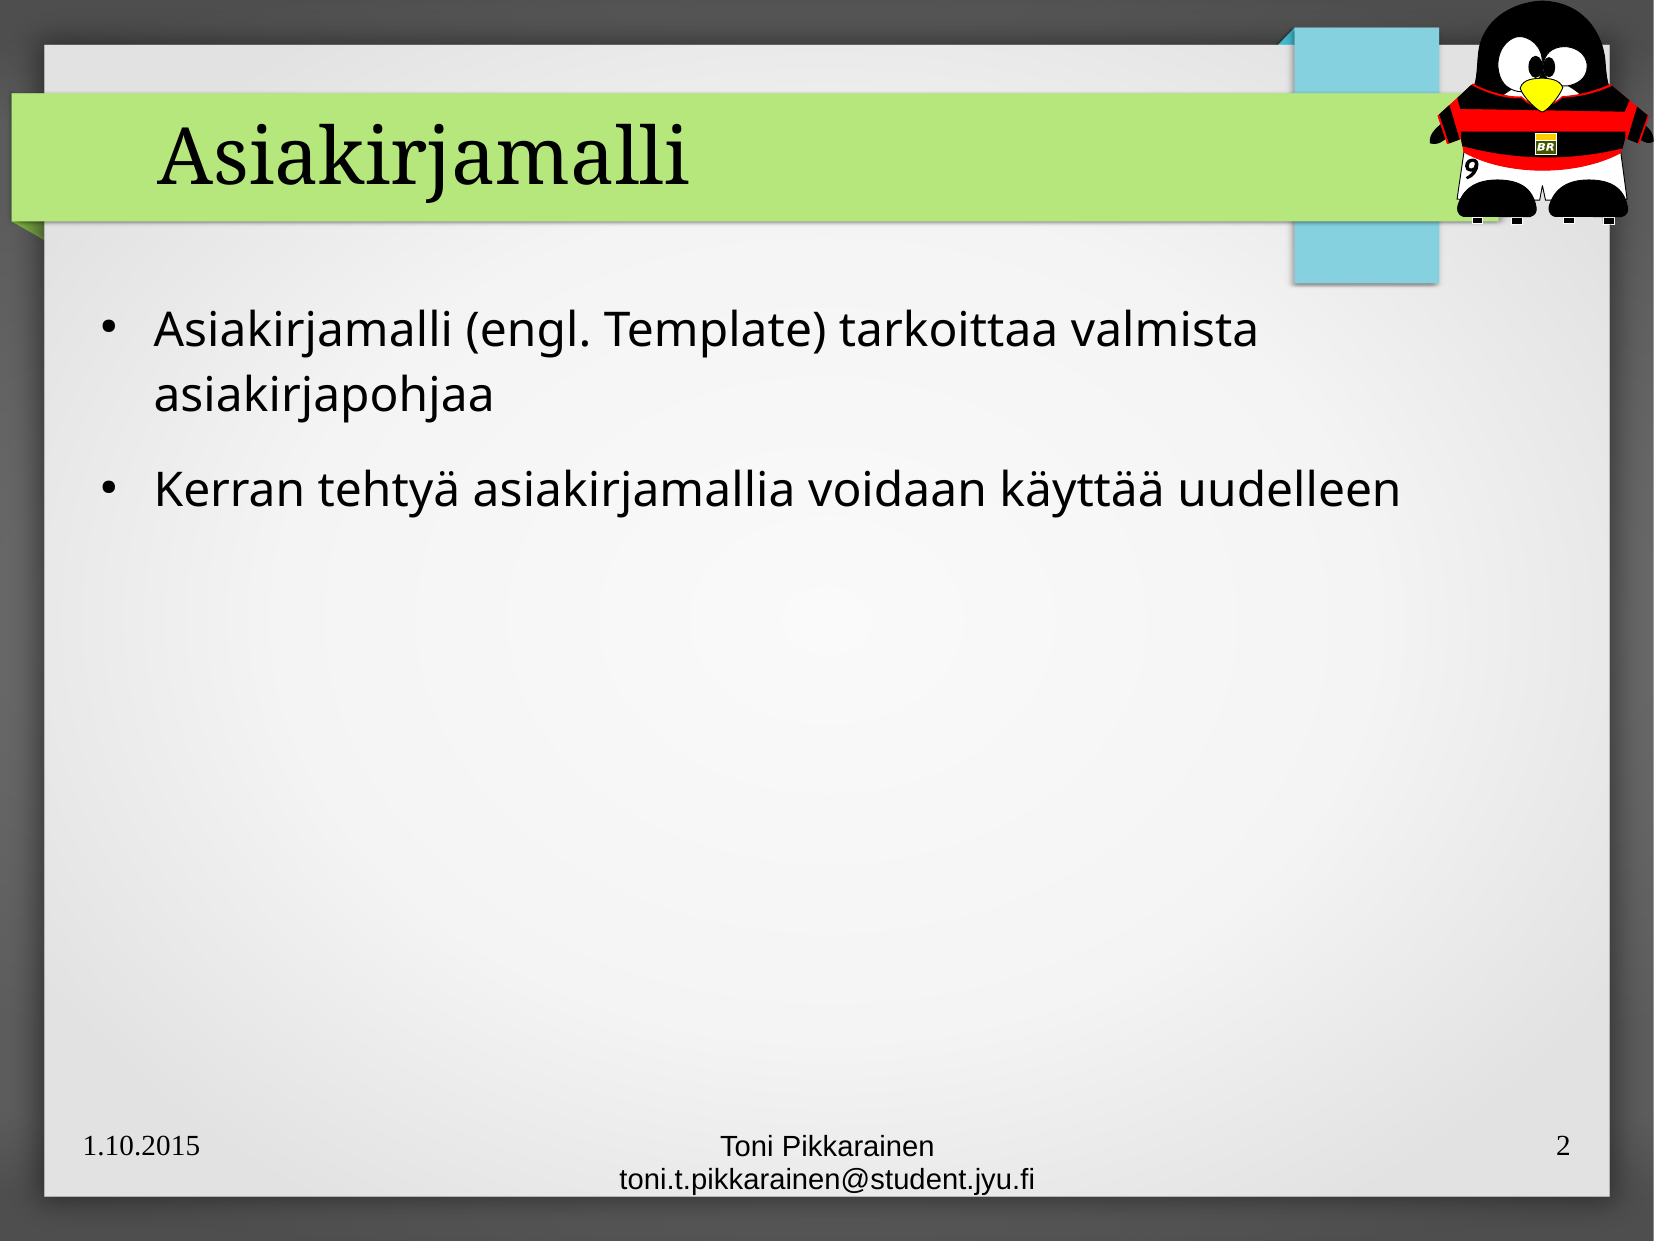

# Asiakirjamalli
Asiakirjamalli (engl. Template) tarkoittaa valmista asiakirjapohjaa
Kerran tehtyä asiakirjamallia voidaan käyttää uudelleen
1.10.2015
2